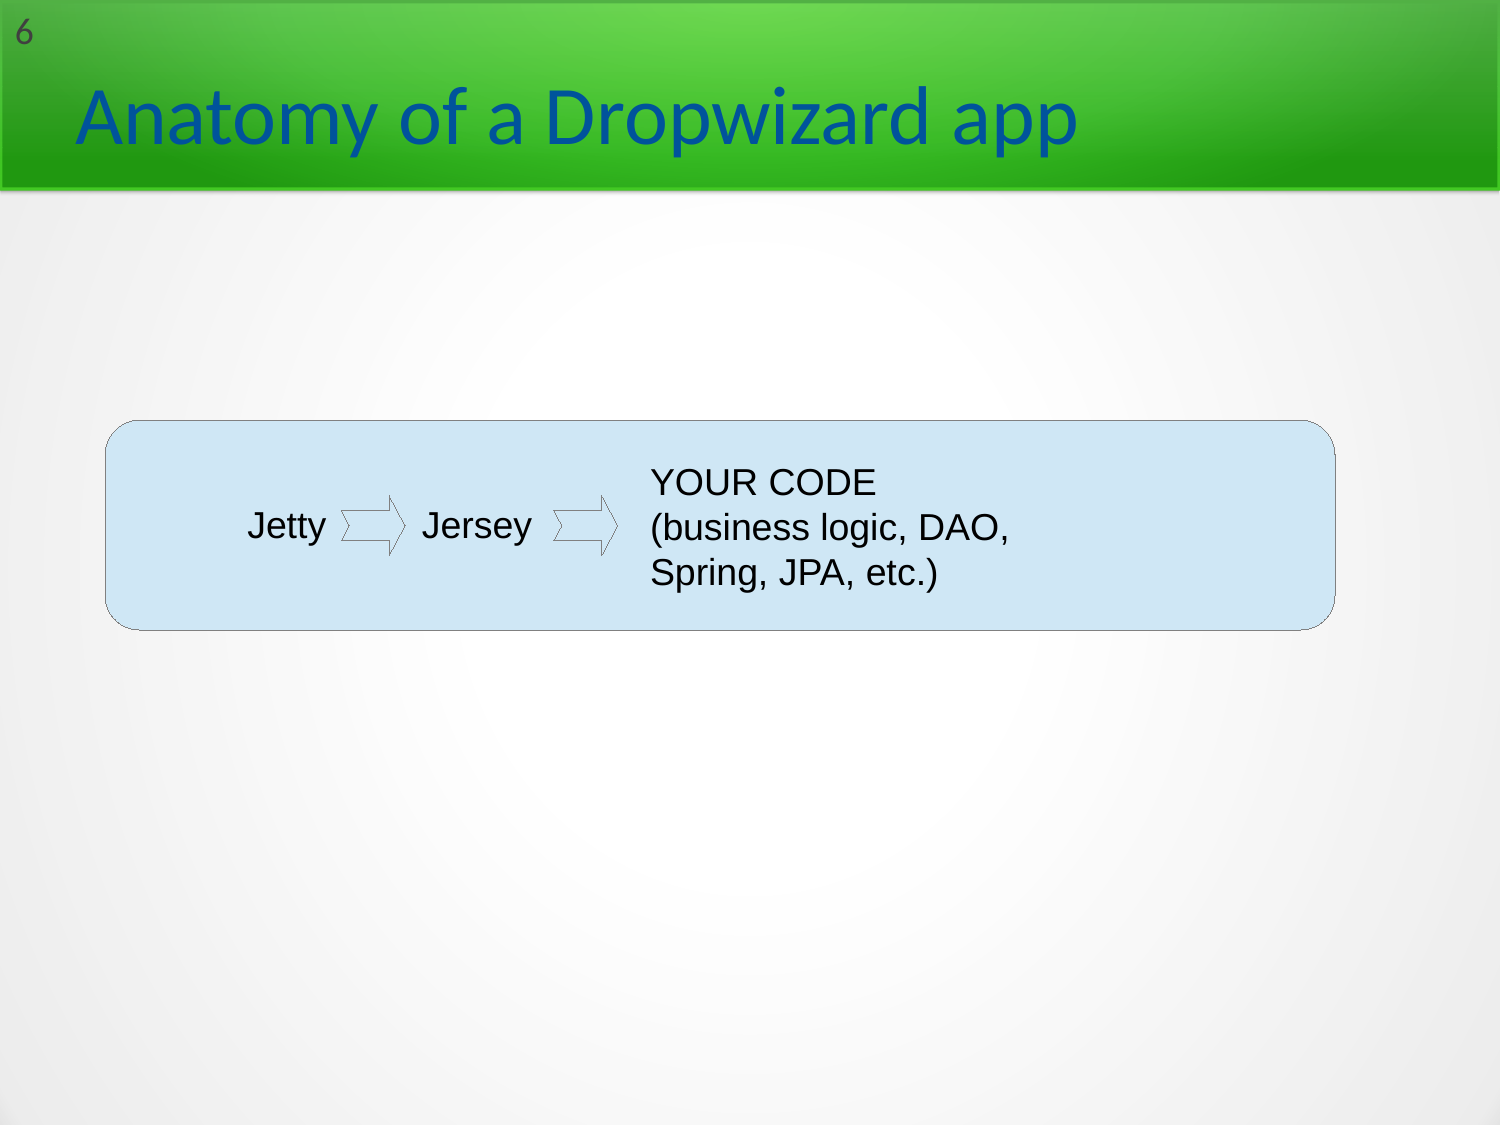

Anatomy of a Dropwizard app
YOUR CODE
(business logic, DAO,
Spring, JPA, etc.)
Jetty
Jersey